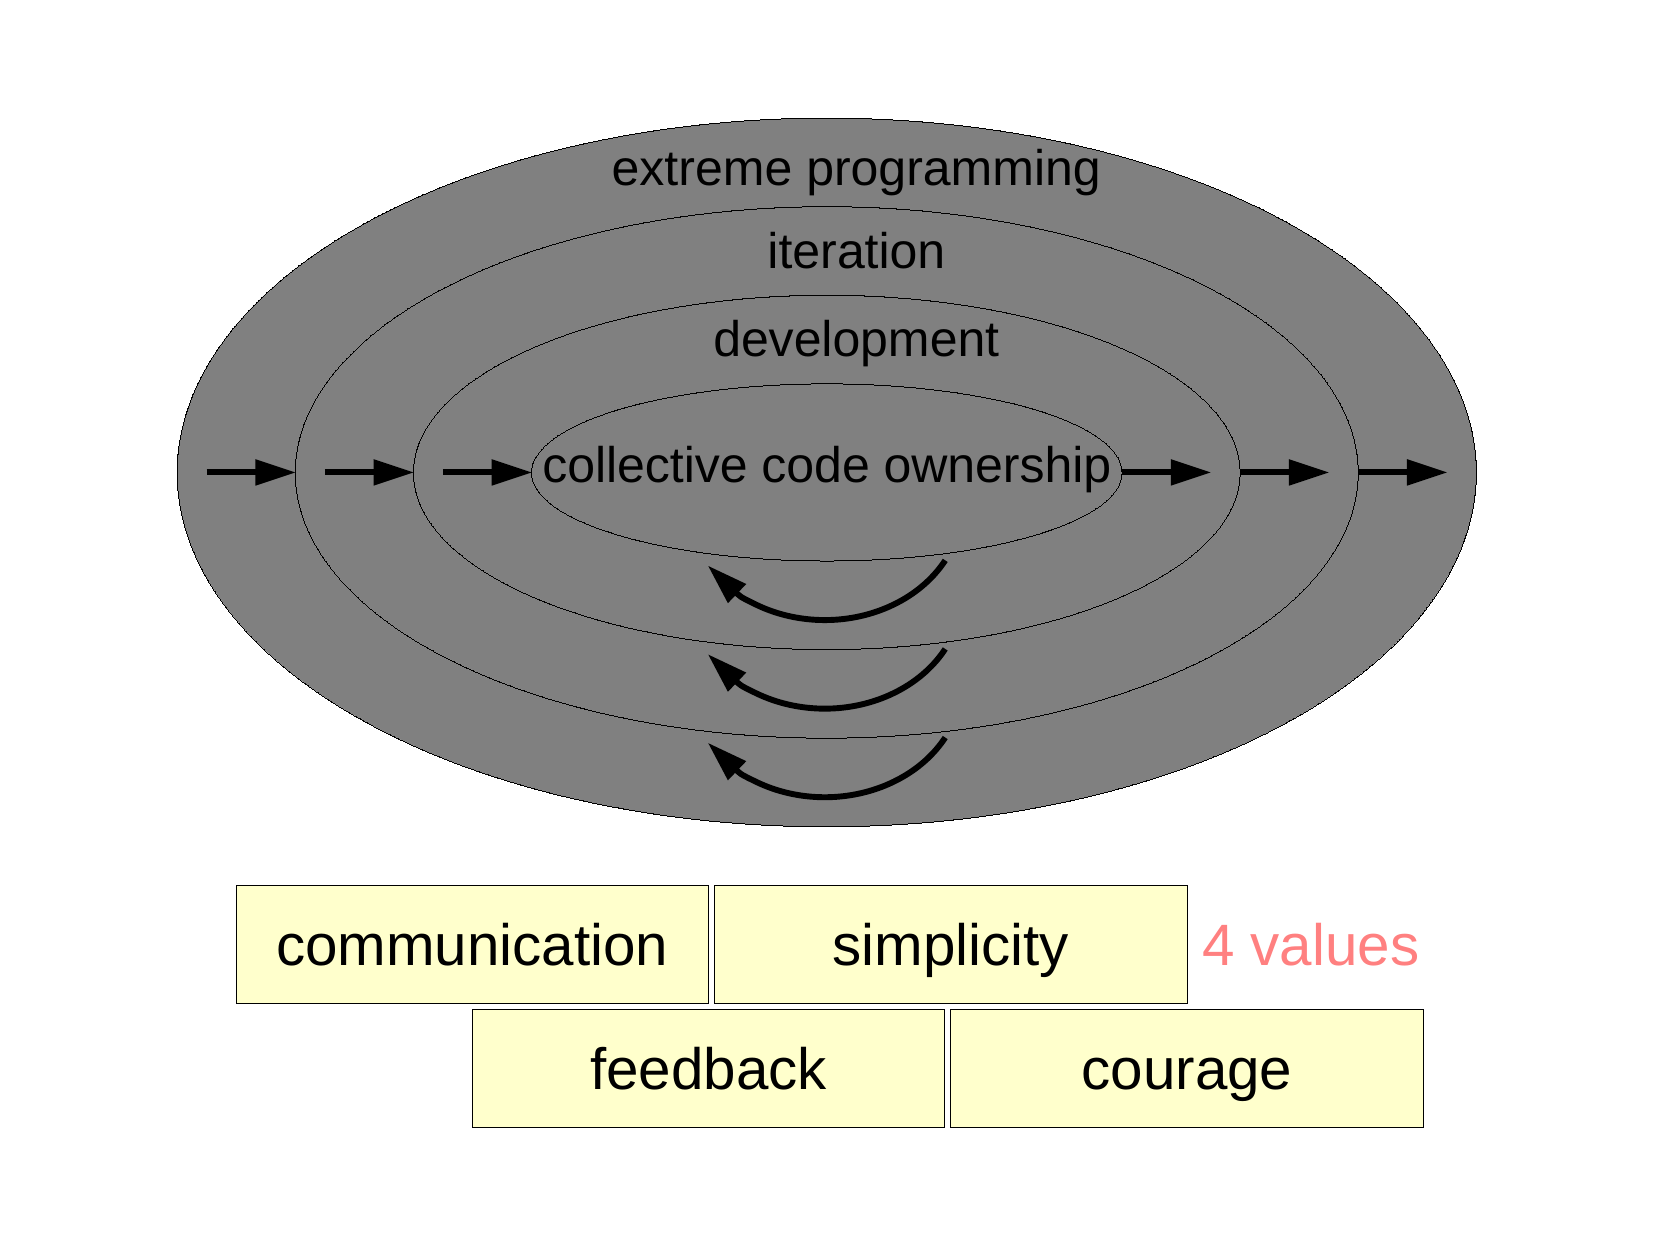

extreme programming
iteration
development
collective code ownership
communication
simplicity
4 values
feedback
courage